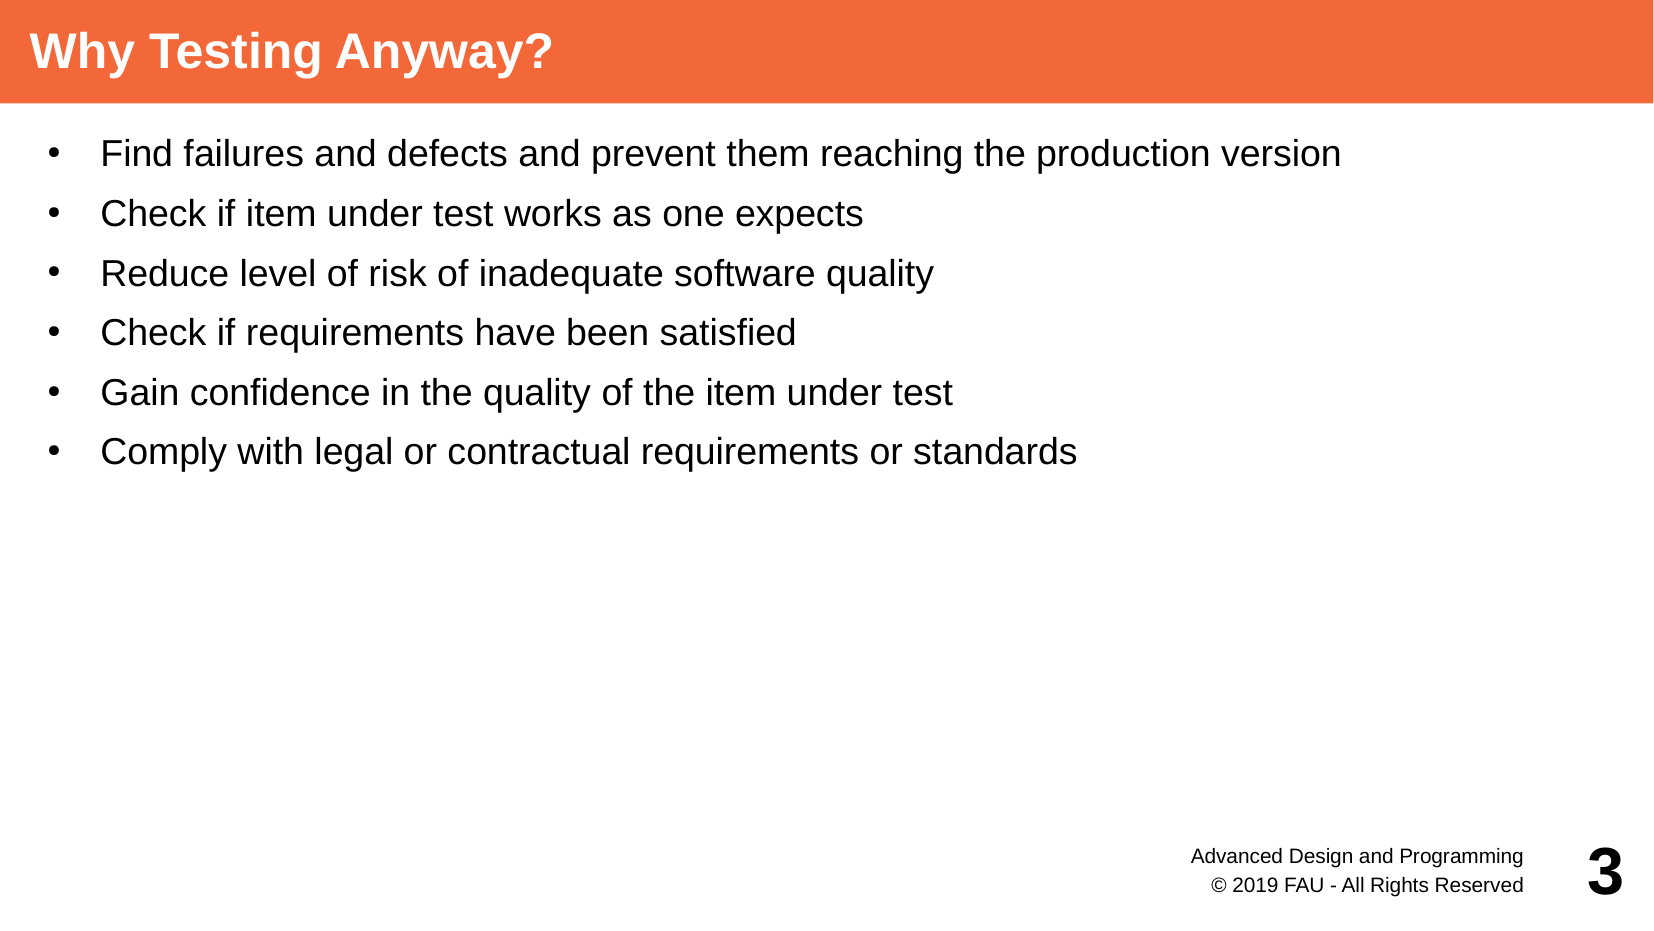

# Why Testing Anyway?
Find failures and defects and prevent them reaching the production version
Check if item under test works as one expects
Reduce level of risk of inadequate software quality
Check if requirements have been satisfied
Gain confidence in the quality of the item under test
Comply with legal or contractual requirements or standards
Advanced Design and Programming
3
© 2019 FAU - All Rights Reserved